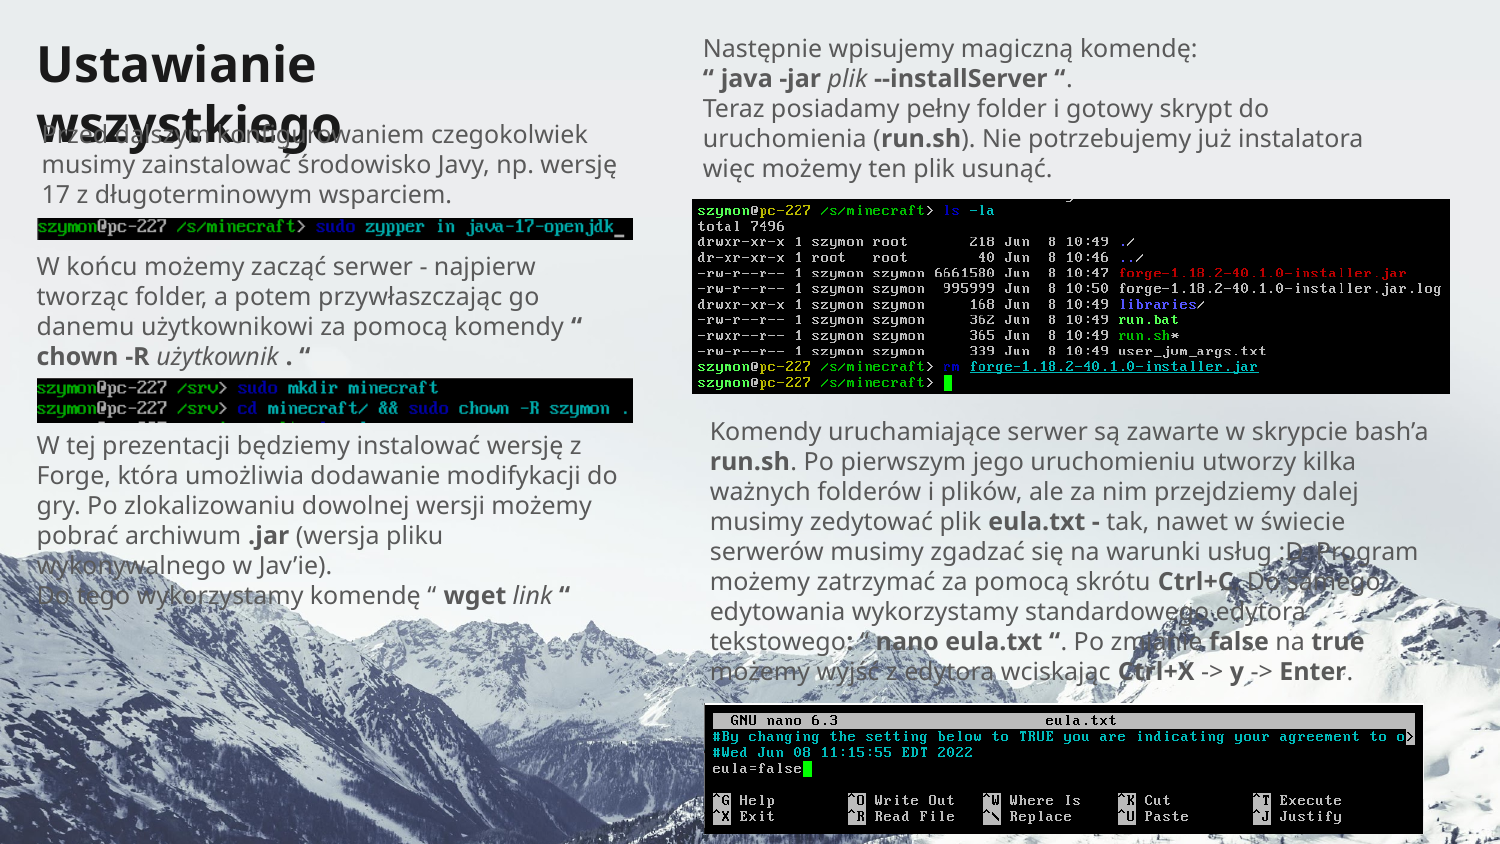

# Ustawianie wszystkiego
Następnie wpisujemy magiczną komendę:
“ java -jar plik --installServer “.
Teraz posiadamy pełny folder i gotowy skrypt do uruchomienia (run.sh). Nie potrzebujemy już instalatora więc możemy ten plik usunąć.
Przed dalszym konfigurowaniem czegokolwiek musimy zainstalować środowisko Javy, np. wersję 17 z długoterminowym wsparciem.
W końcu możemy zacząć serwer - najpierw tworząc folder, a potem przywłaszczając go danemu użytkownikowi za pomocą komendy “ chown -R użytkownik . “
W tej prezentacji będziemy instalować wersję z Forge, która umożliwia dodawanie modifykacji do gry. Po zlokalizowaniu dowolnej wersji możemy pobrać archiwum .jar (wersja pliku wykonywalnego w Jav’ie).
Do tego wykorzystamy komendę “ wget link “
Komendy uruchamiające serwer są zawarte w skrypcie bash’a run.sh. Po pierwszym jego uruchomieniu utworzy kilka ważnych folderów i plików, ale za nim przejdziemy dalej musimy zedytować plik eula.txt - tak, nawet w świecie serwerów musimy zgadzać się na warunki usług :D. Program możemy zatrzymać za pomocą skrótu Ctrl+C. Do samego edytowania wykorzystamy standardowego edytora tekstowego: “ nano eula.txt “. Po zmianie false na true możemy wyjść z edytora wciskając Ctrl+X -> y -> Enter.